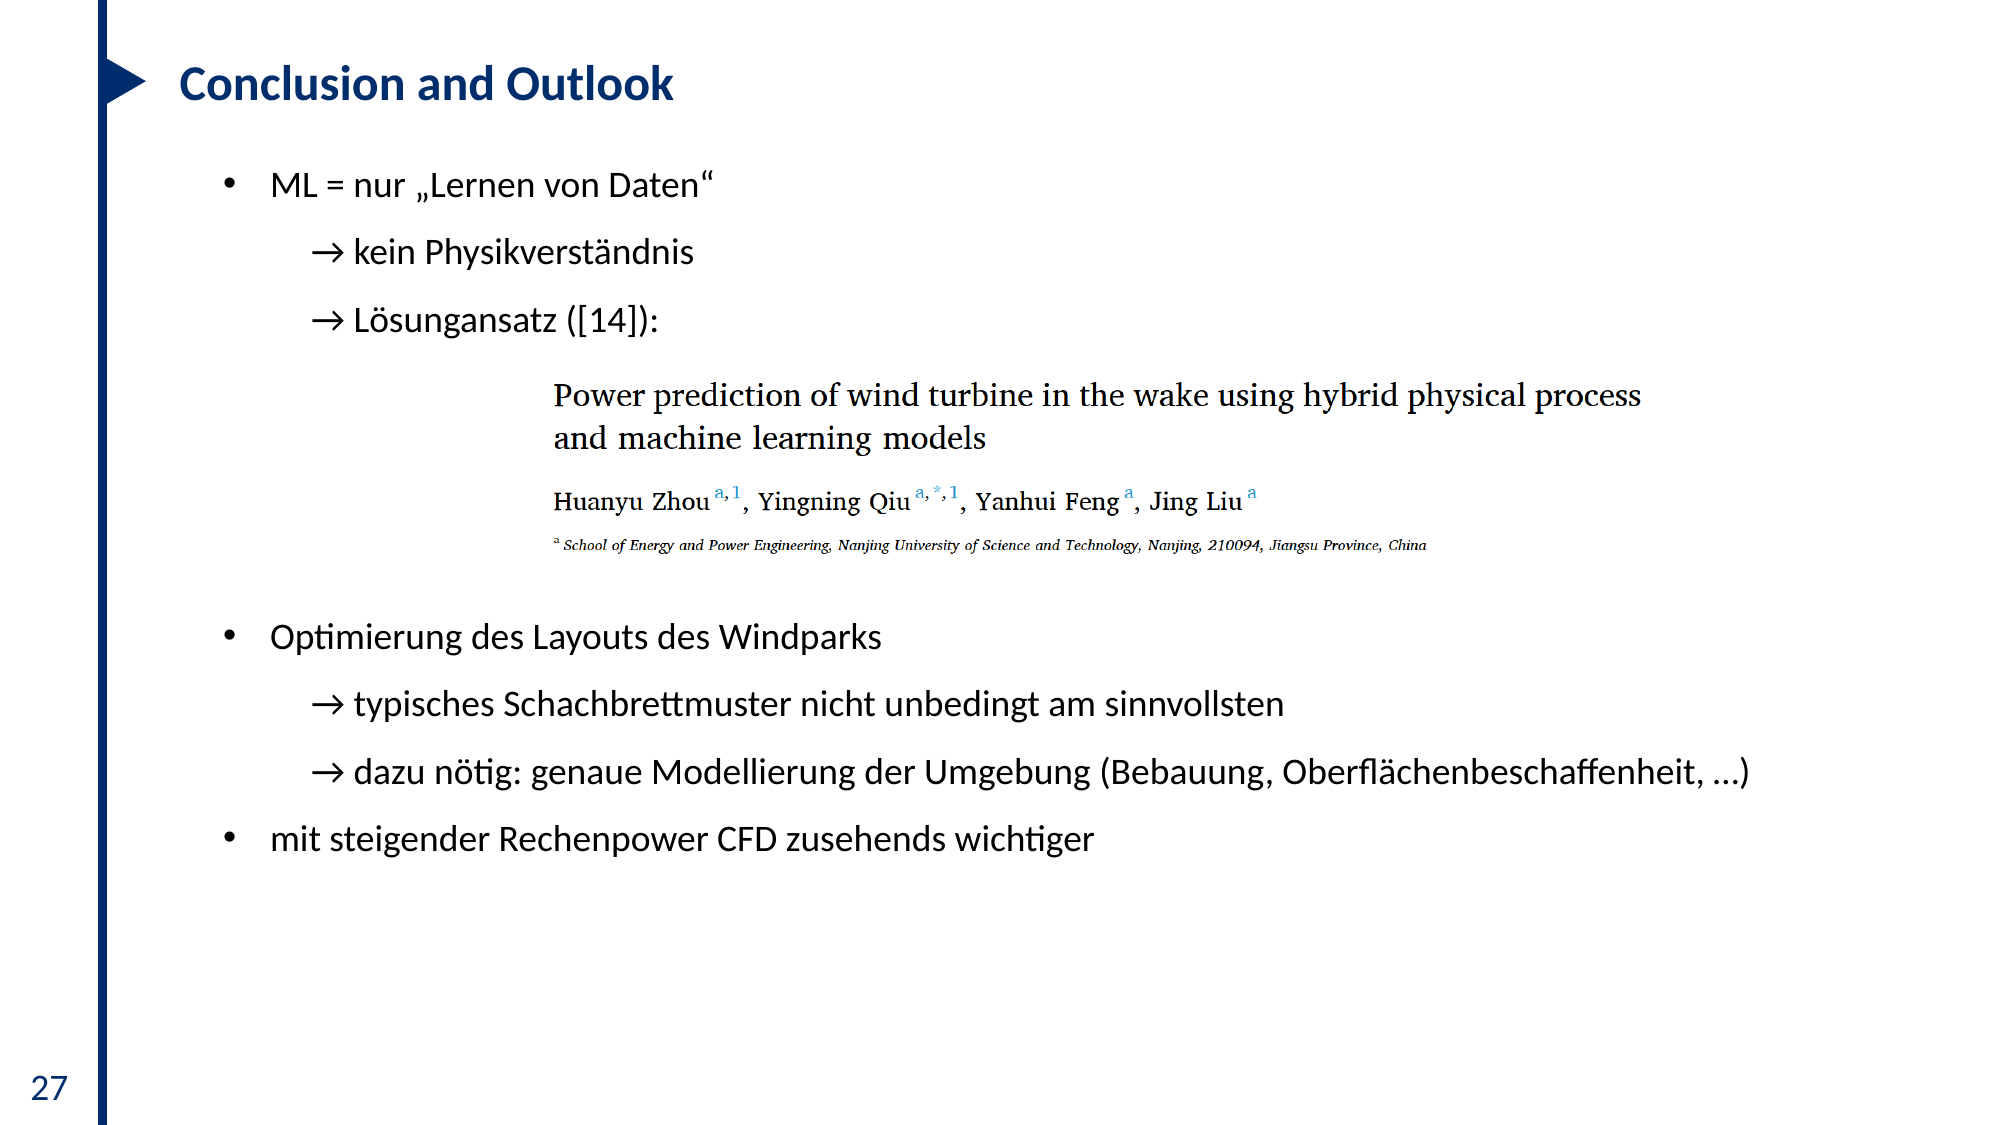

Conclusion and Outlook
ML = nur „Lernen von Daten“
→ kein Physikverständnis
→ Lösungansatz ([14]):
Optimierung des Layouts des Windparks
→ typisches Schachbrettmuster nicht unbedingt am sinnvollsten
→ dazu nötig: genaue Modellierung der Umgebung (Bebauung, Oberflächenbeschaffenheit, …)
mit steigender Rechenpower CFD zusehends wichtiger
27